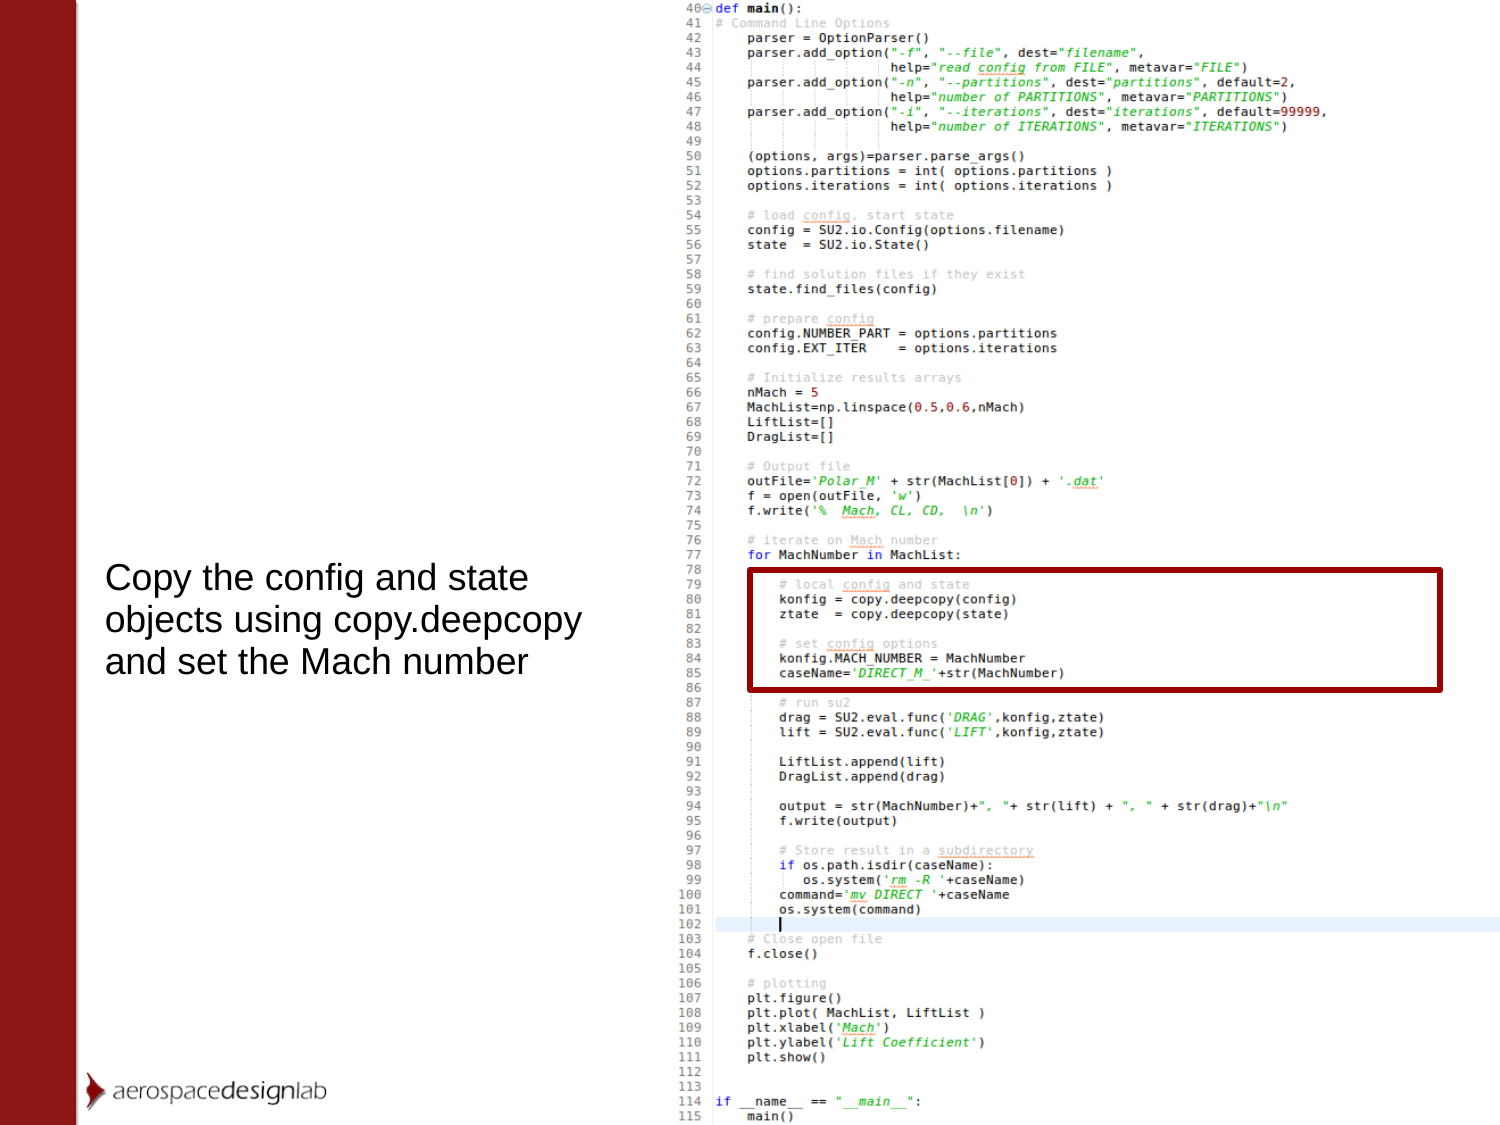

Copy the config and state objects using copy.deepcopy and set the Mach number